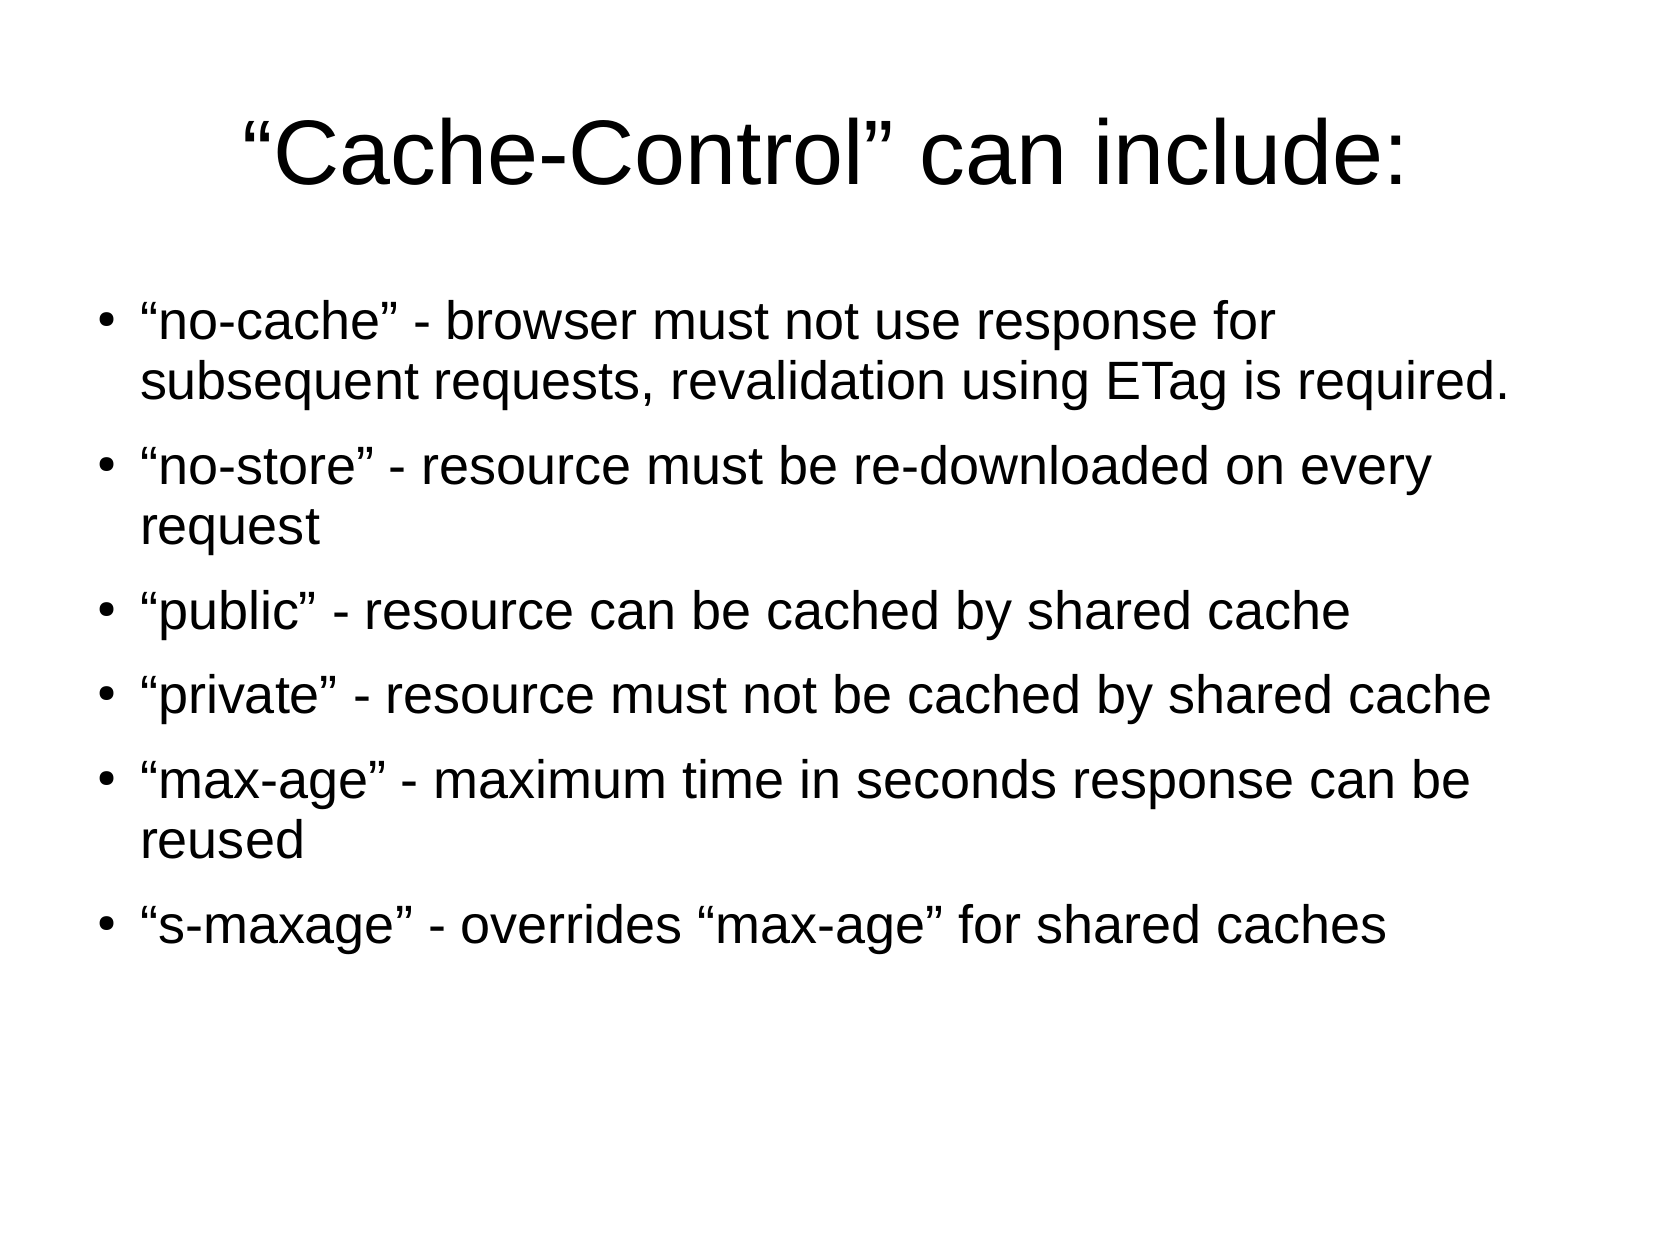

# “Cache-Control” can include:
“no-cache” - browser must not use response for subsequent requests, revalidation using ETag is required.
“no-store” - resource must be re-downloaded on every request
“public” - resource can be cached by shared cache
“private” - resource must not be cached by shared cache
“max-age” - maximum time in seconds response can be reused
“s-maxage” - overrides “max-age” for shared caches